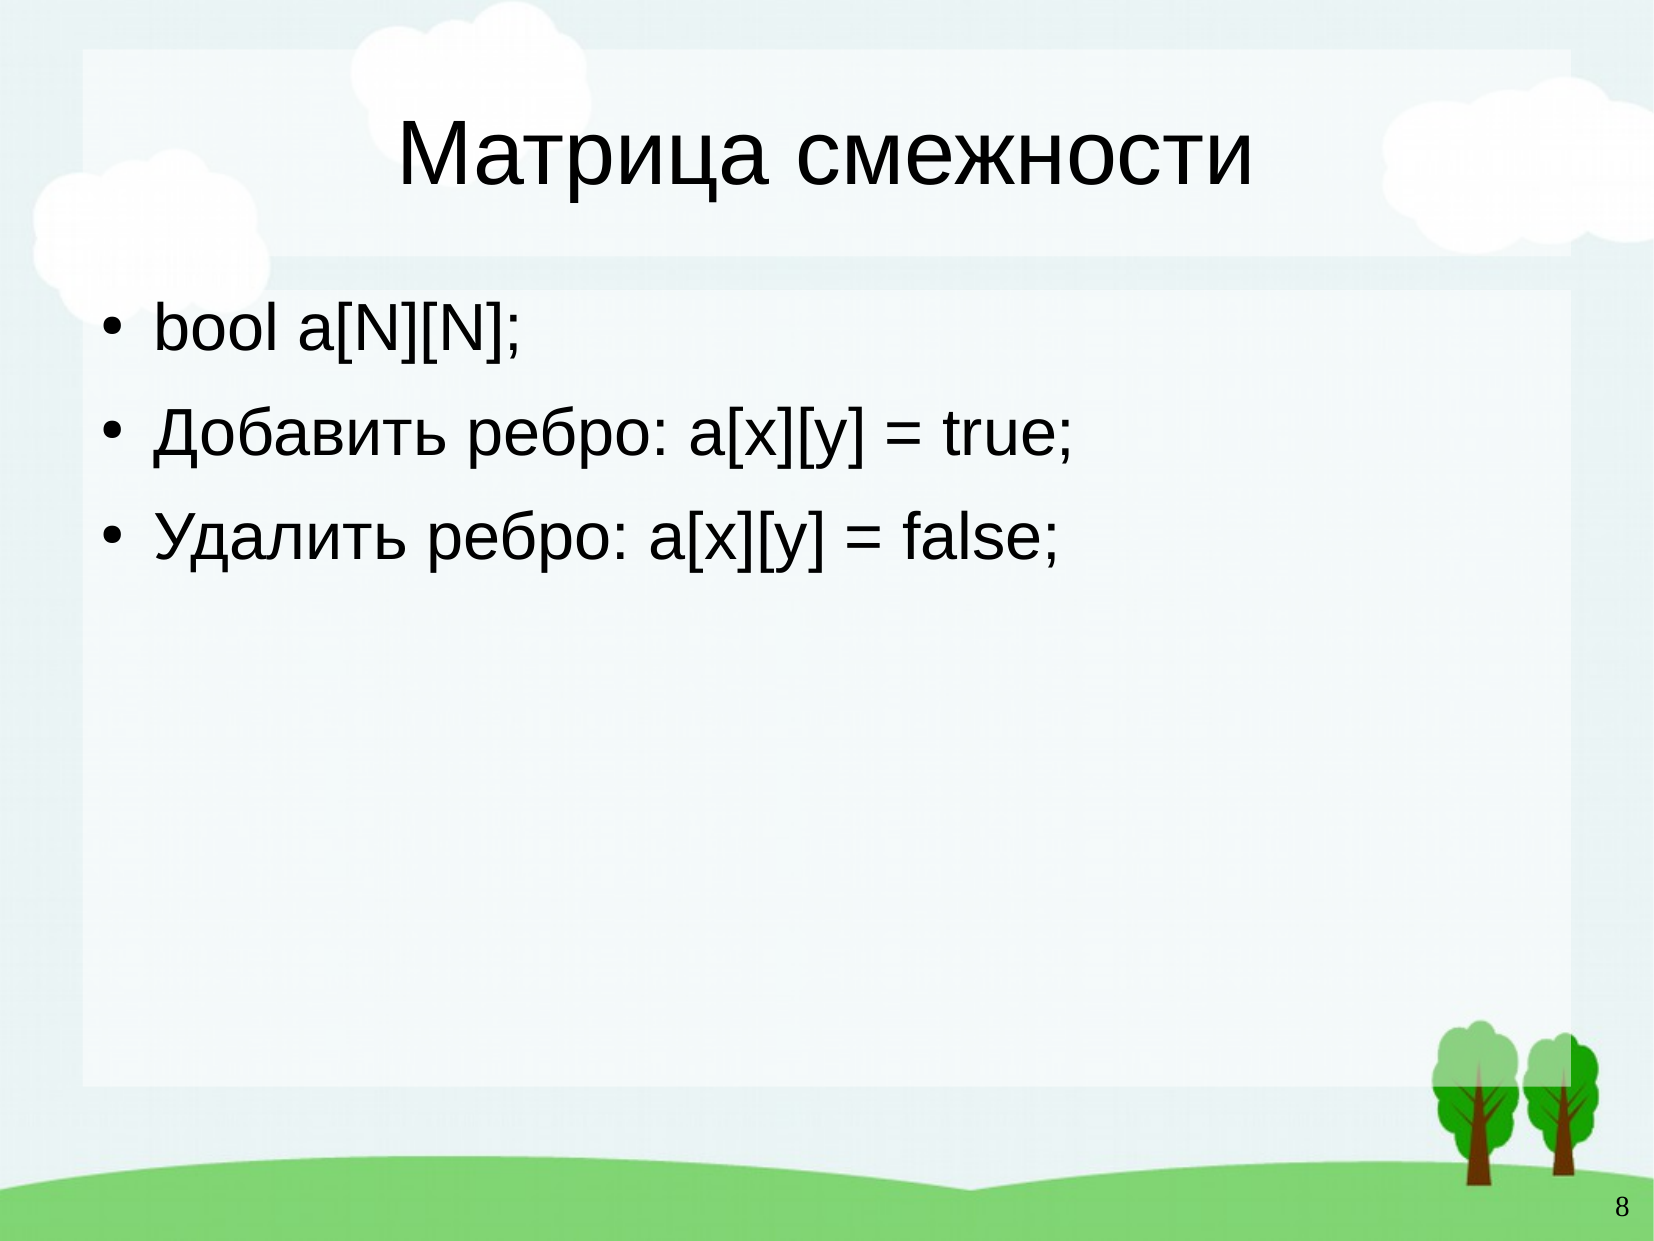

# Матрица смежности
bool a[N][N];
Добавить ребро: a[x][y] = true;
Удалить ребро: a[x][y] = false;
8